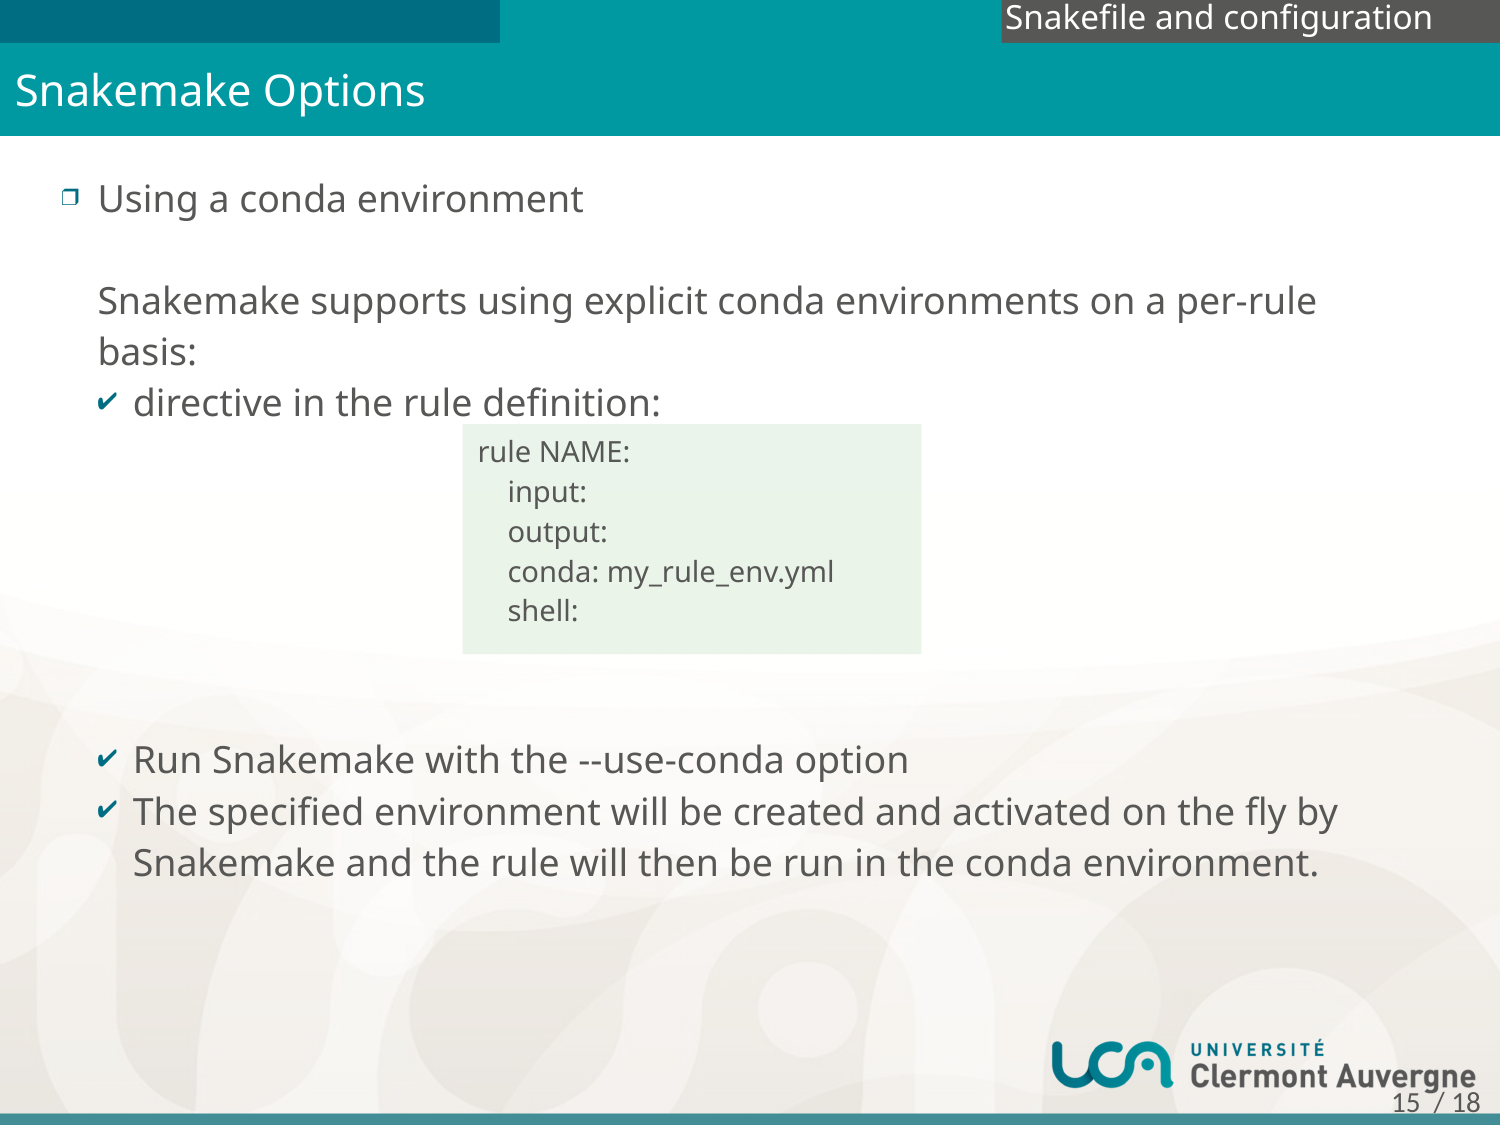

Snakefile and configuration files
Snakemake Options
Using a conda environment
Snakemake supports using explicit conda environments on a per-rule basis:
directive in the rule definition:
Run Snakemake with the --use-conda option
The specified environment will be created and activated on the fly by Snakemake and the rule will then be run in the conda environment.
rule NAME:
 input:
 output:
 conda: my_rule_env.yml
 shell:
15